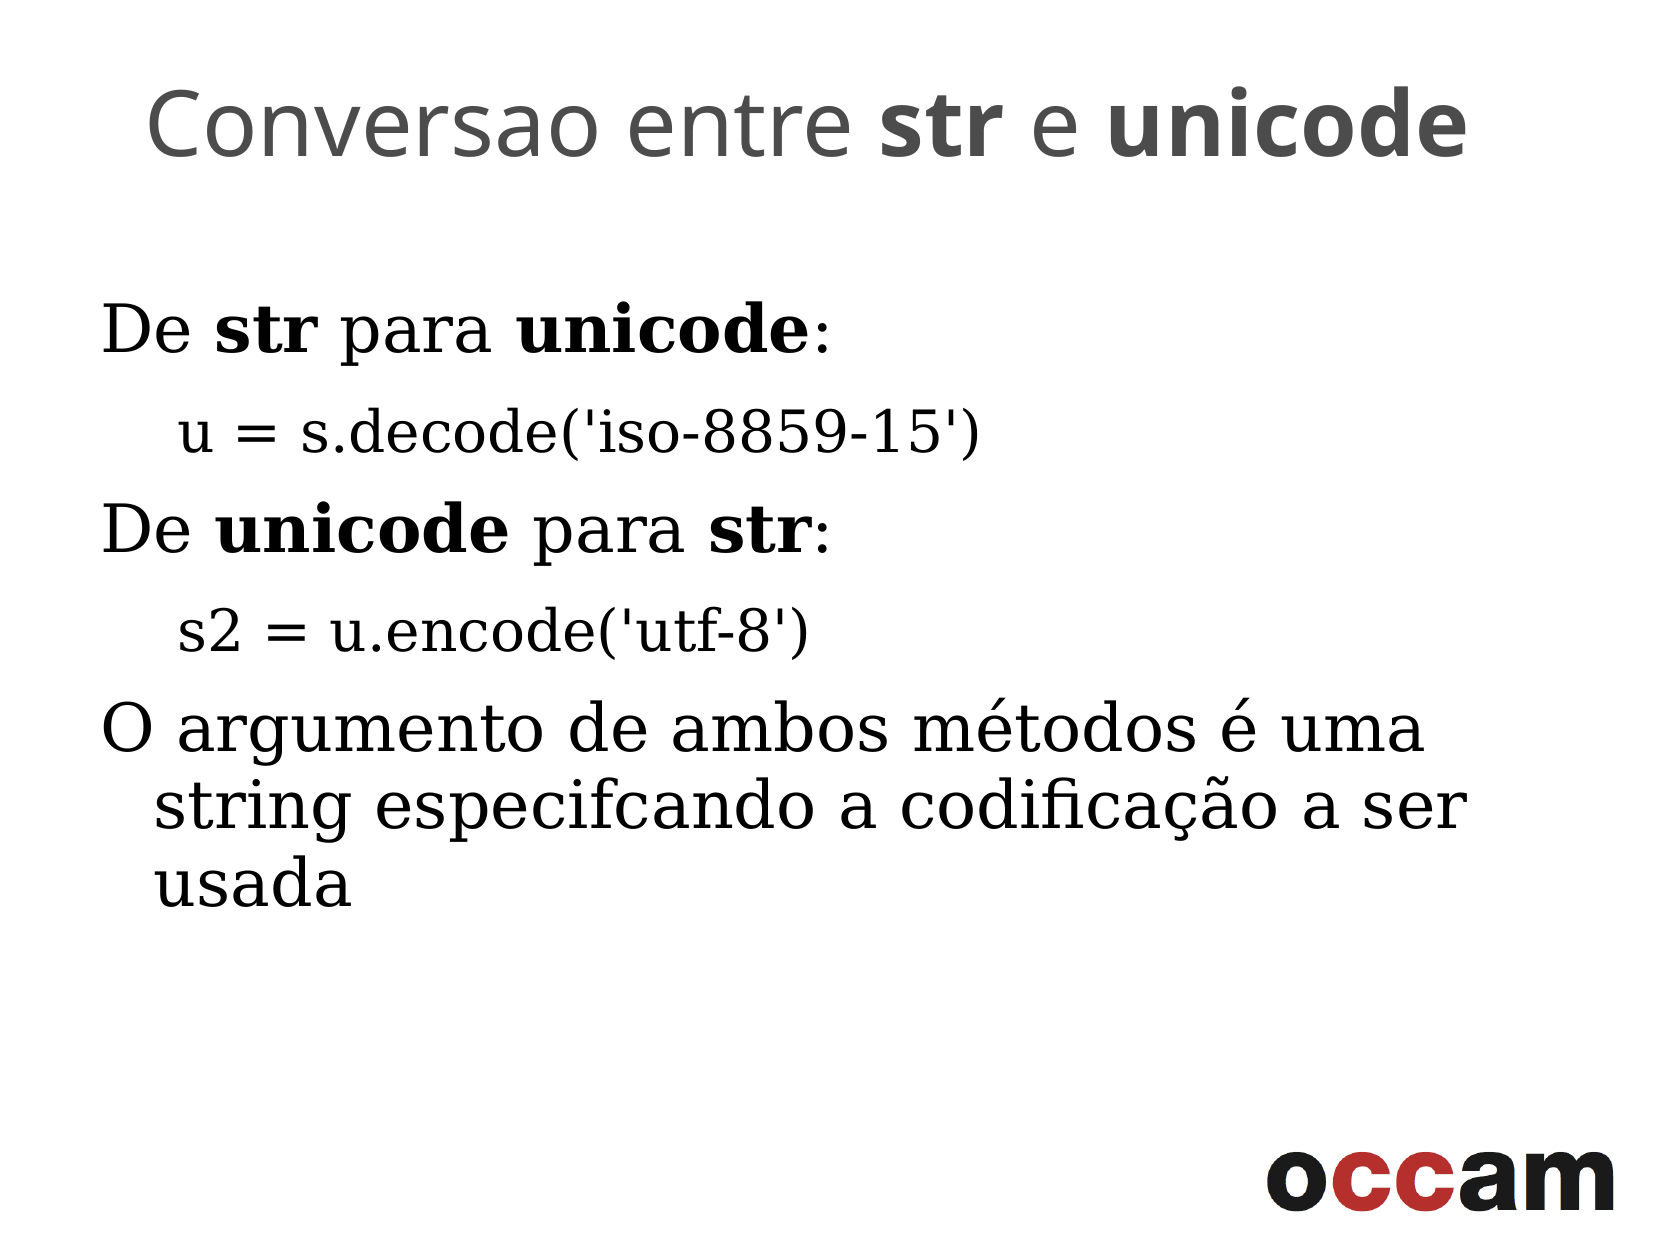

# Conversao entre str e unicode
De str para unicode:
u = s.decode('iso-8859-15')
De unicode para str:
s2 = u.encode('utf-8')
O argumento de ambos métodos é uma string especifcando a codificação a ser usada